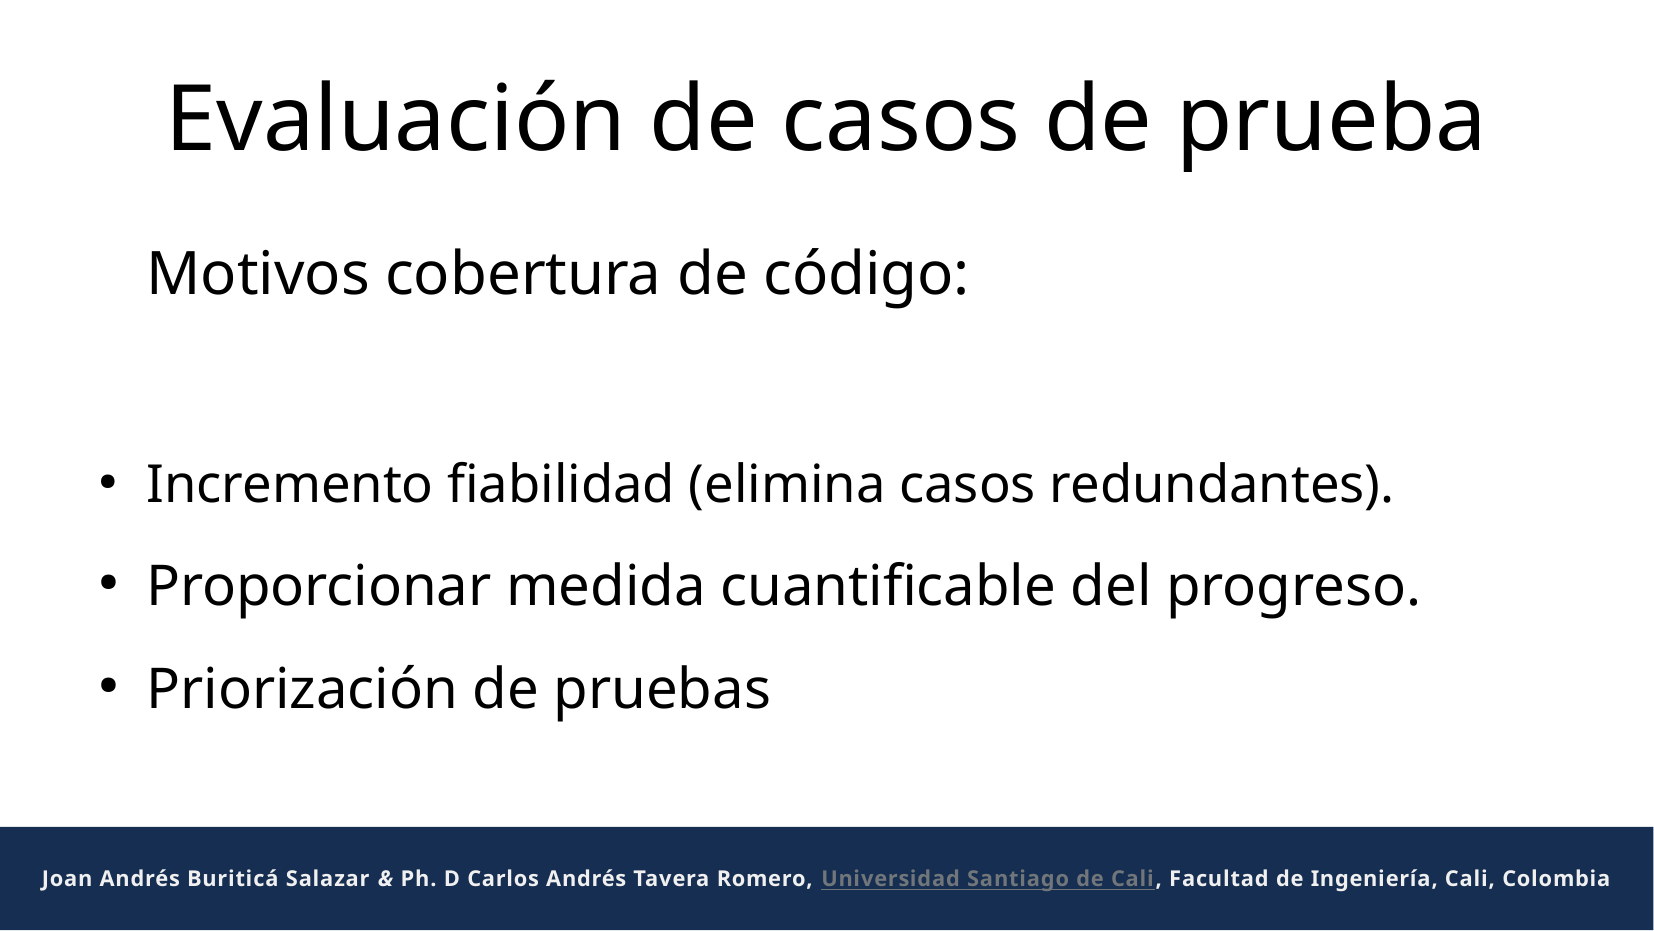

# Evaluación de casos de prueba
Motivos cobertura de código:
Incremento fiabilidad (elimina casos redundantes).
Proporcionar medida cuantificable del progreso.
Priorización de pruebas